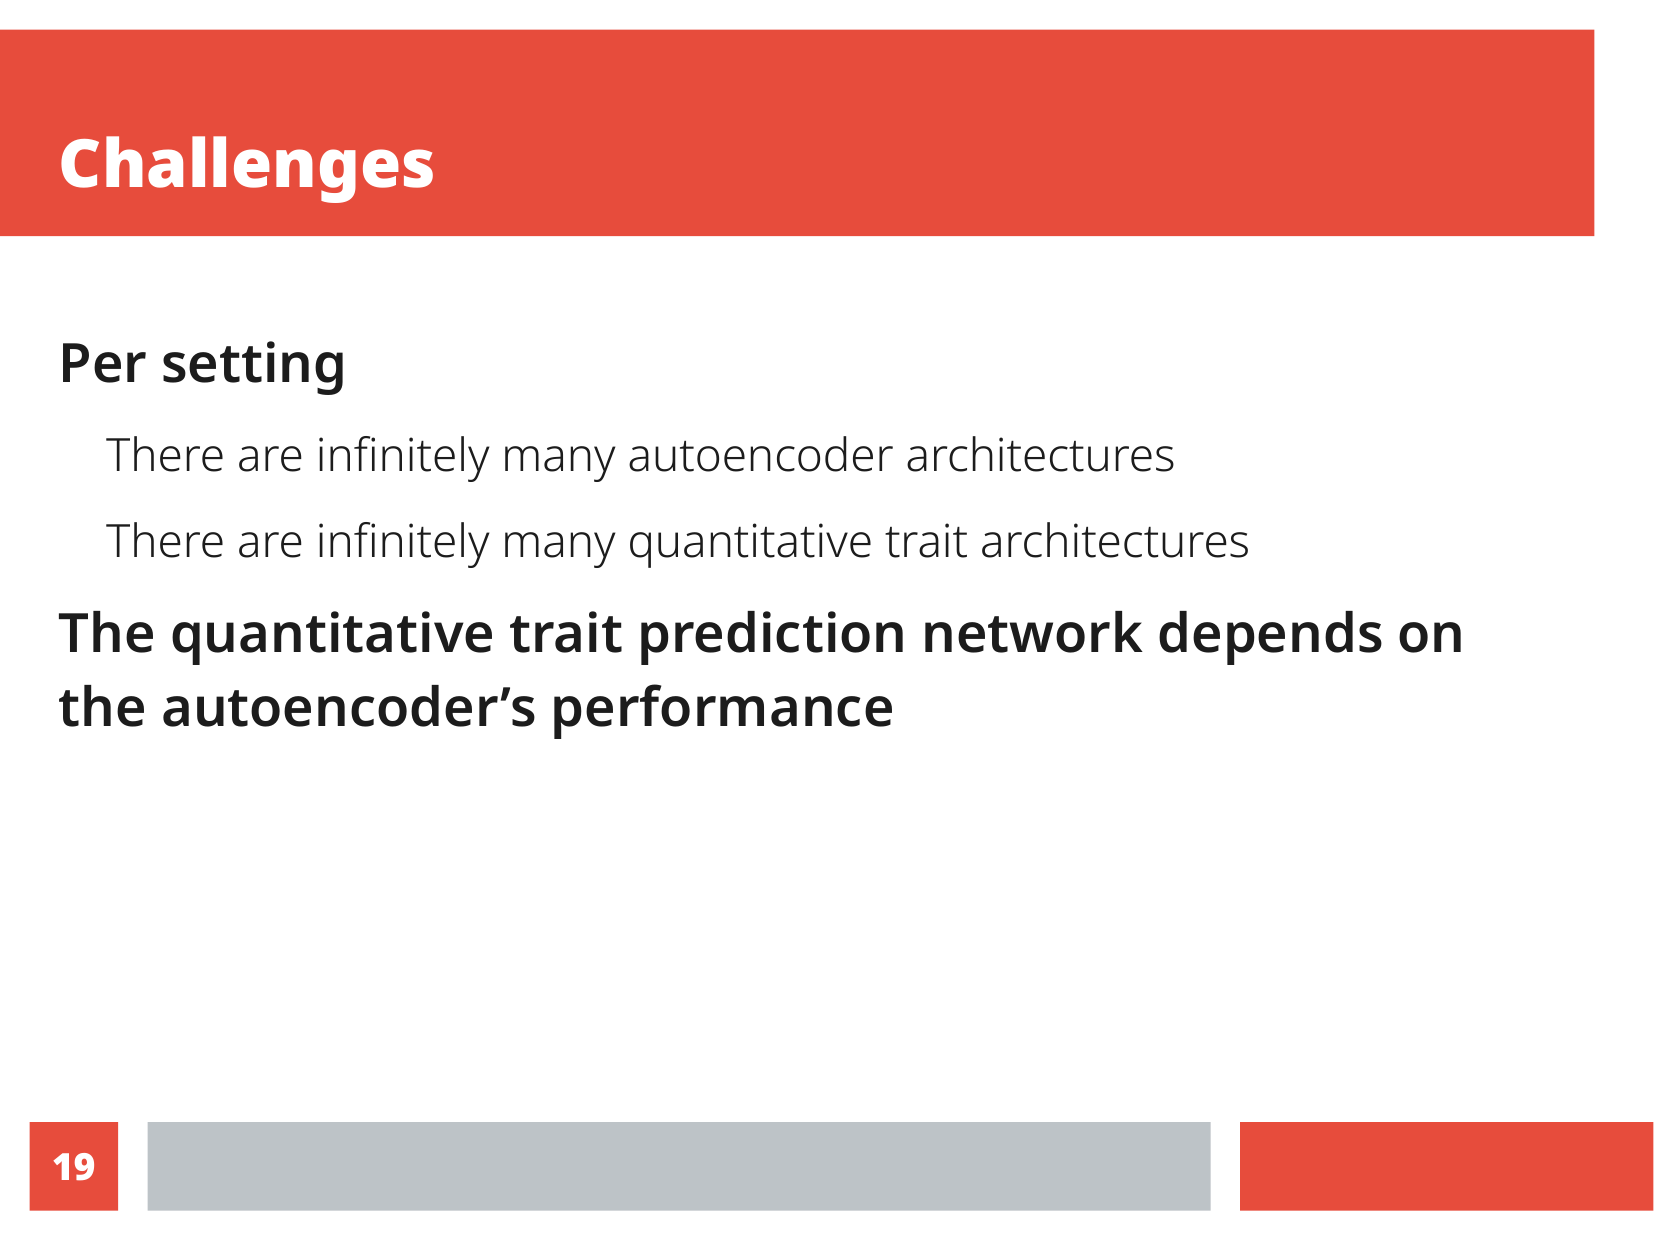

# Challenges
Per setting
There are infinitely many autoencoder architectures
There are infinitely many quantitative trait architectures
The quantitative trait prediction network depends on the autoencoder’s performance
19